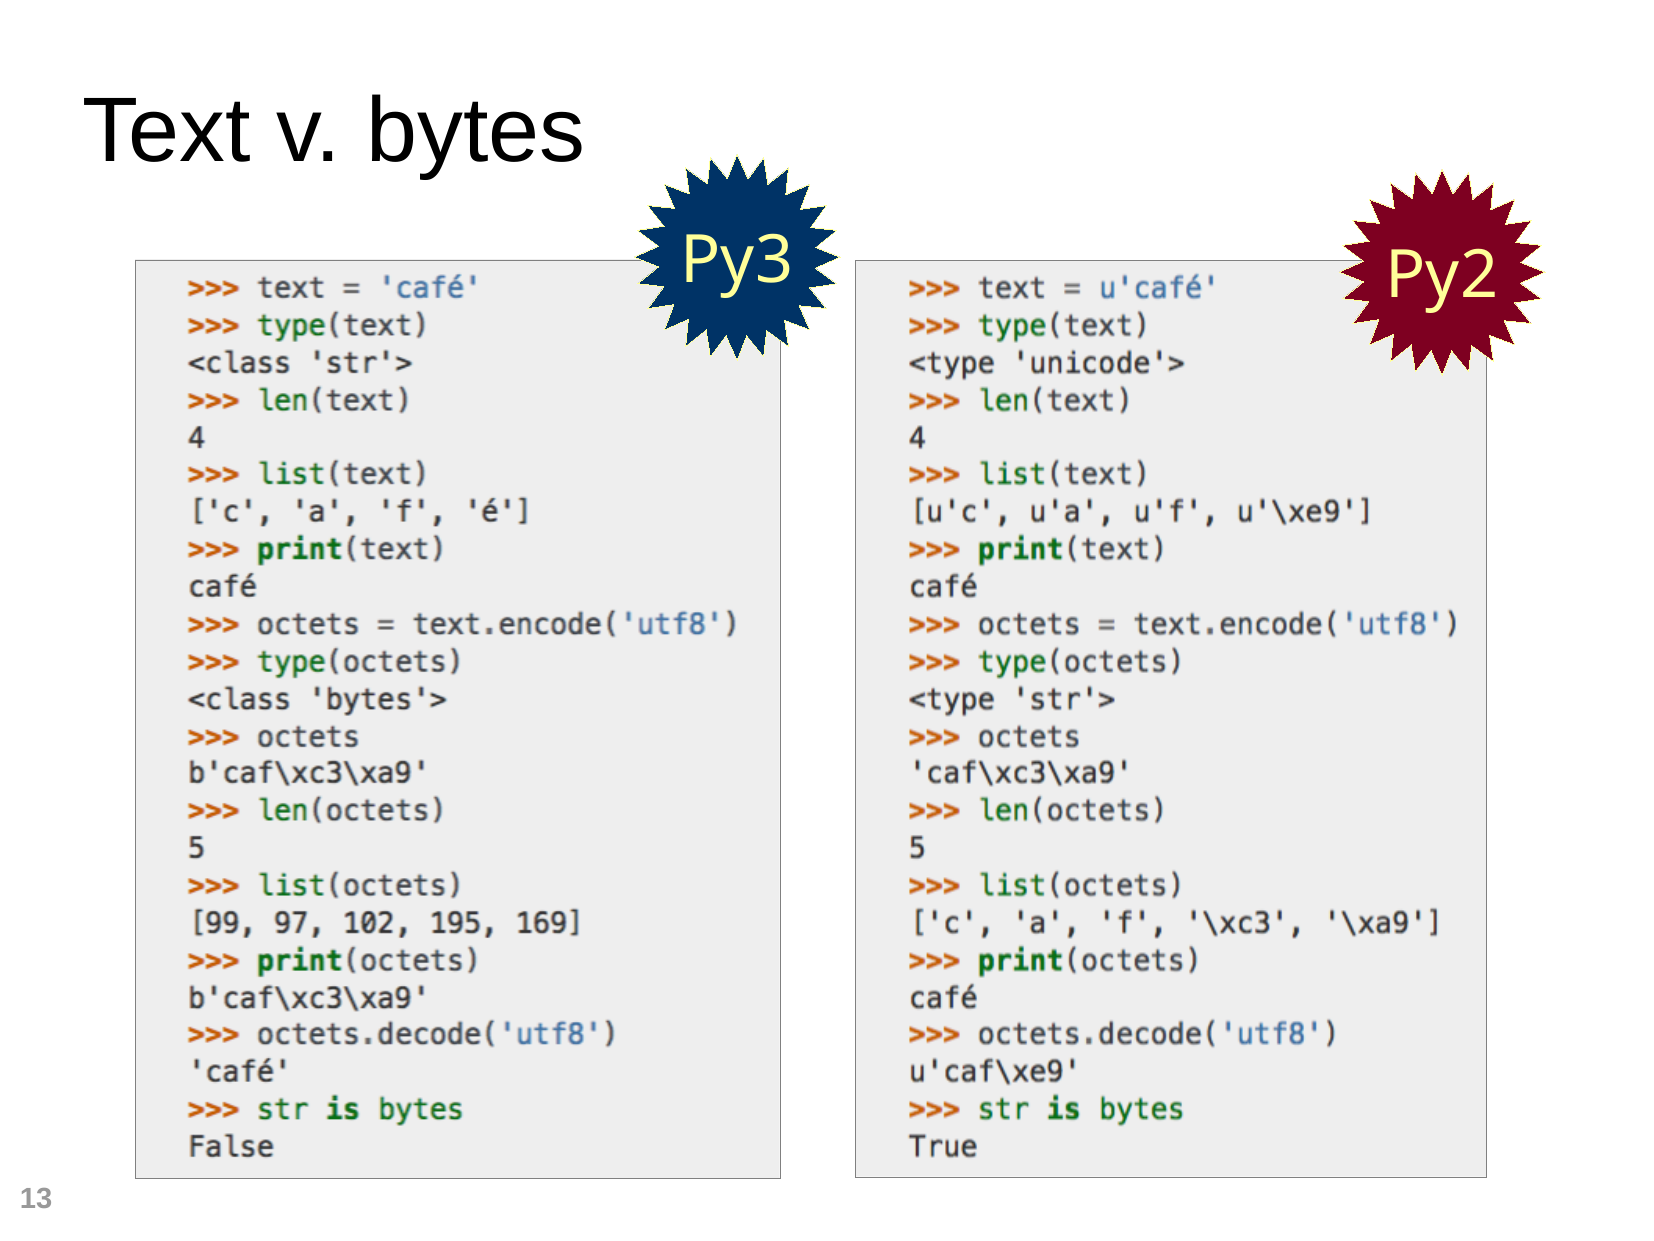

# Text v. bytes
Py3
Py2
13